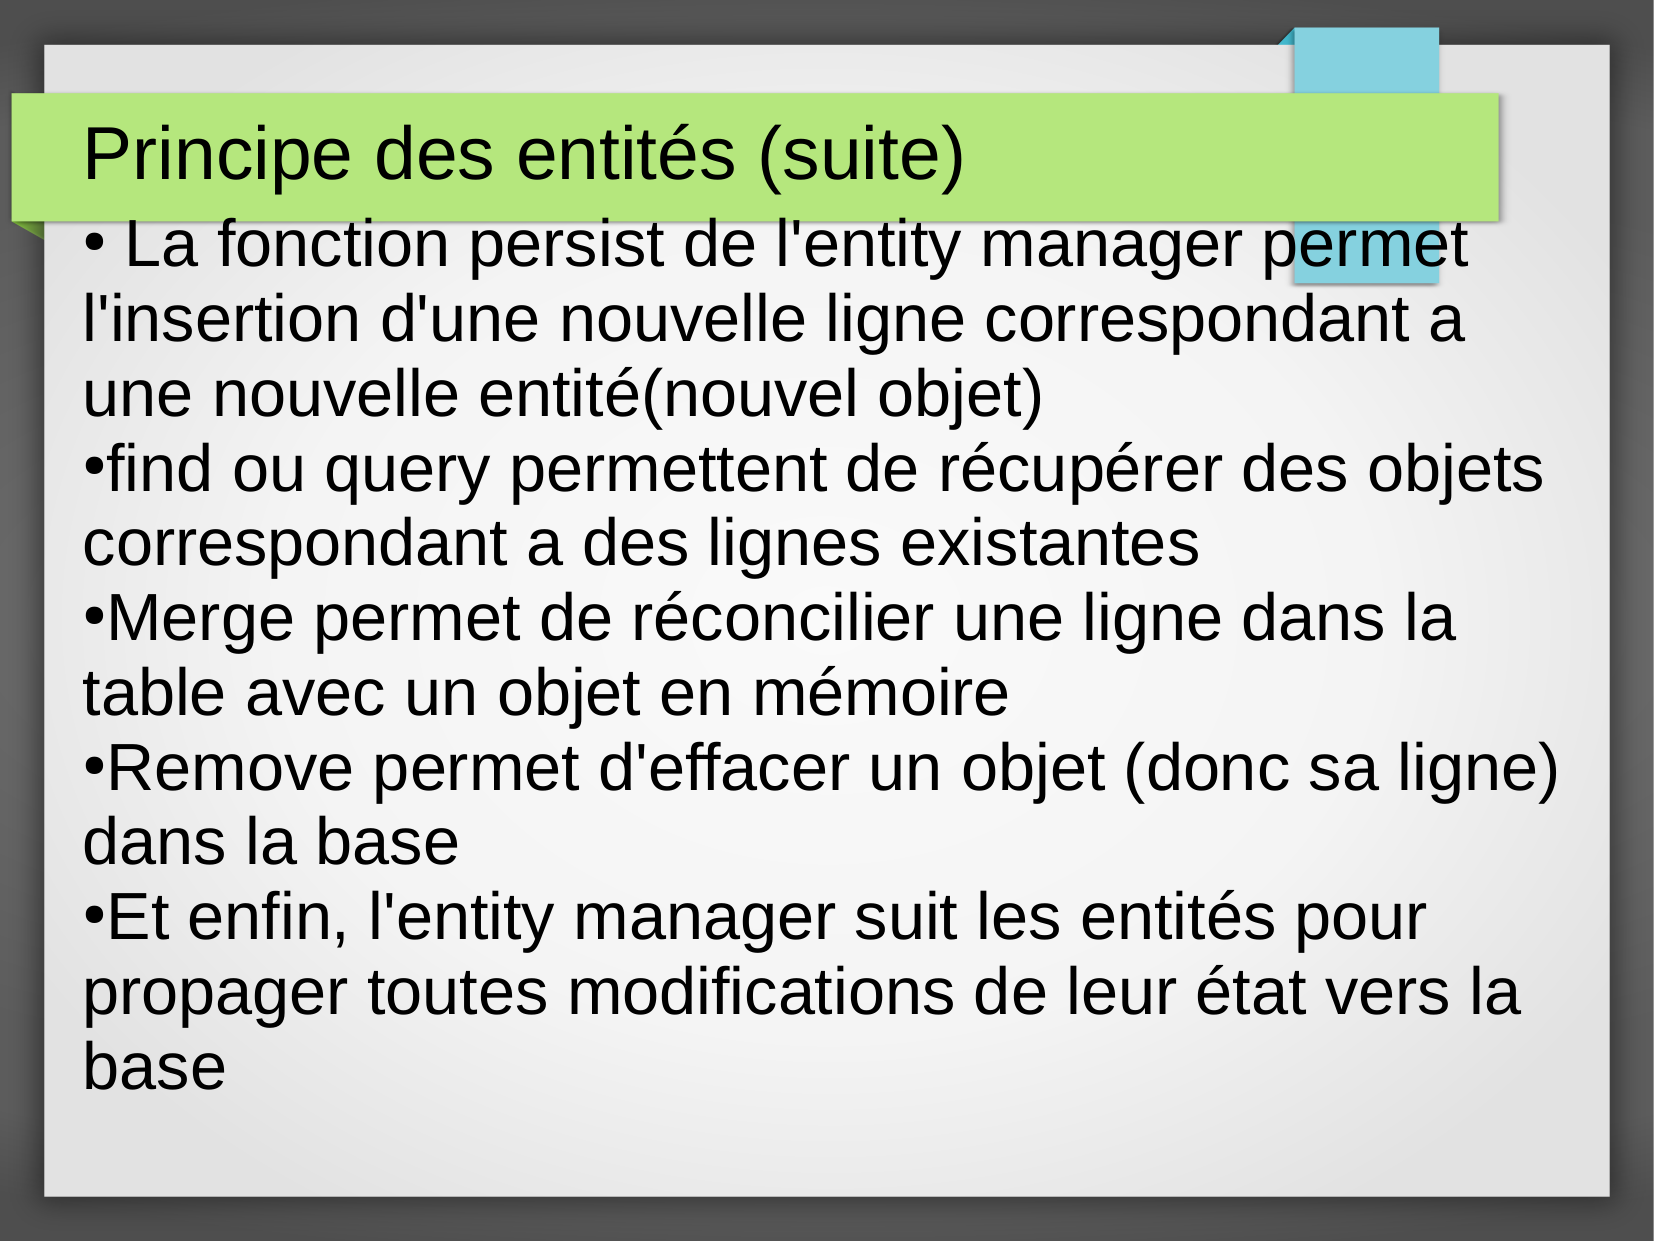

# Principe des entités (suite)
 La fonction persist de l'entity manager permet l'insertion d'une nouvelle ligne correspondant a une nouvelle entité(nouvel objet)
find ou query permettent de récupérer des objets correspondant a des lignes existantes
Merge permet de réconcilier une ligne dans la table avec un objet en mémoire
Remove permet d'effacer un objet (donc sa ligne) dans la base
Et enfin, l'entity manager suit les entités pour propager toutes modifications de leur état vers la base